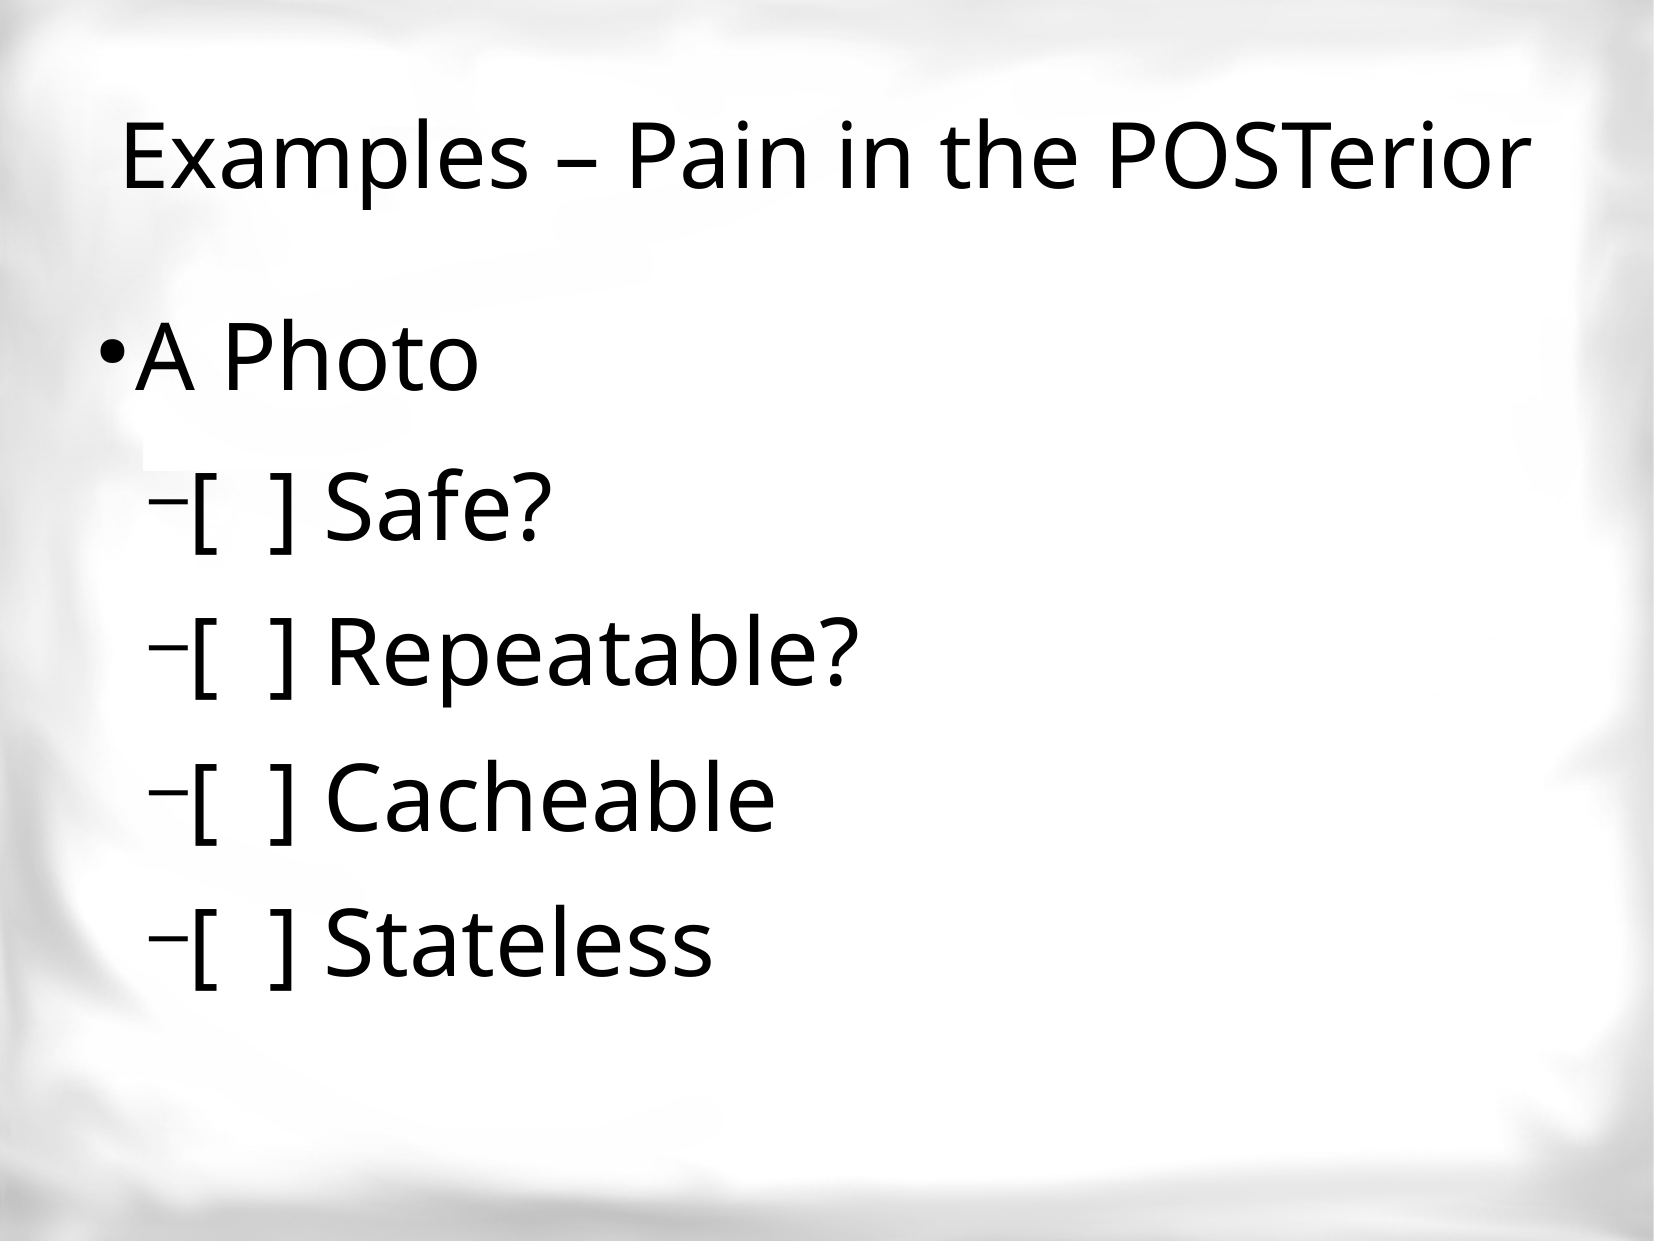

# Examples – Pain in the POSTerior
A Photo
[ ] Safe?
[ ] Repeatable?
[ ] Cacheable
[ ] Stateless